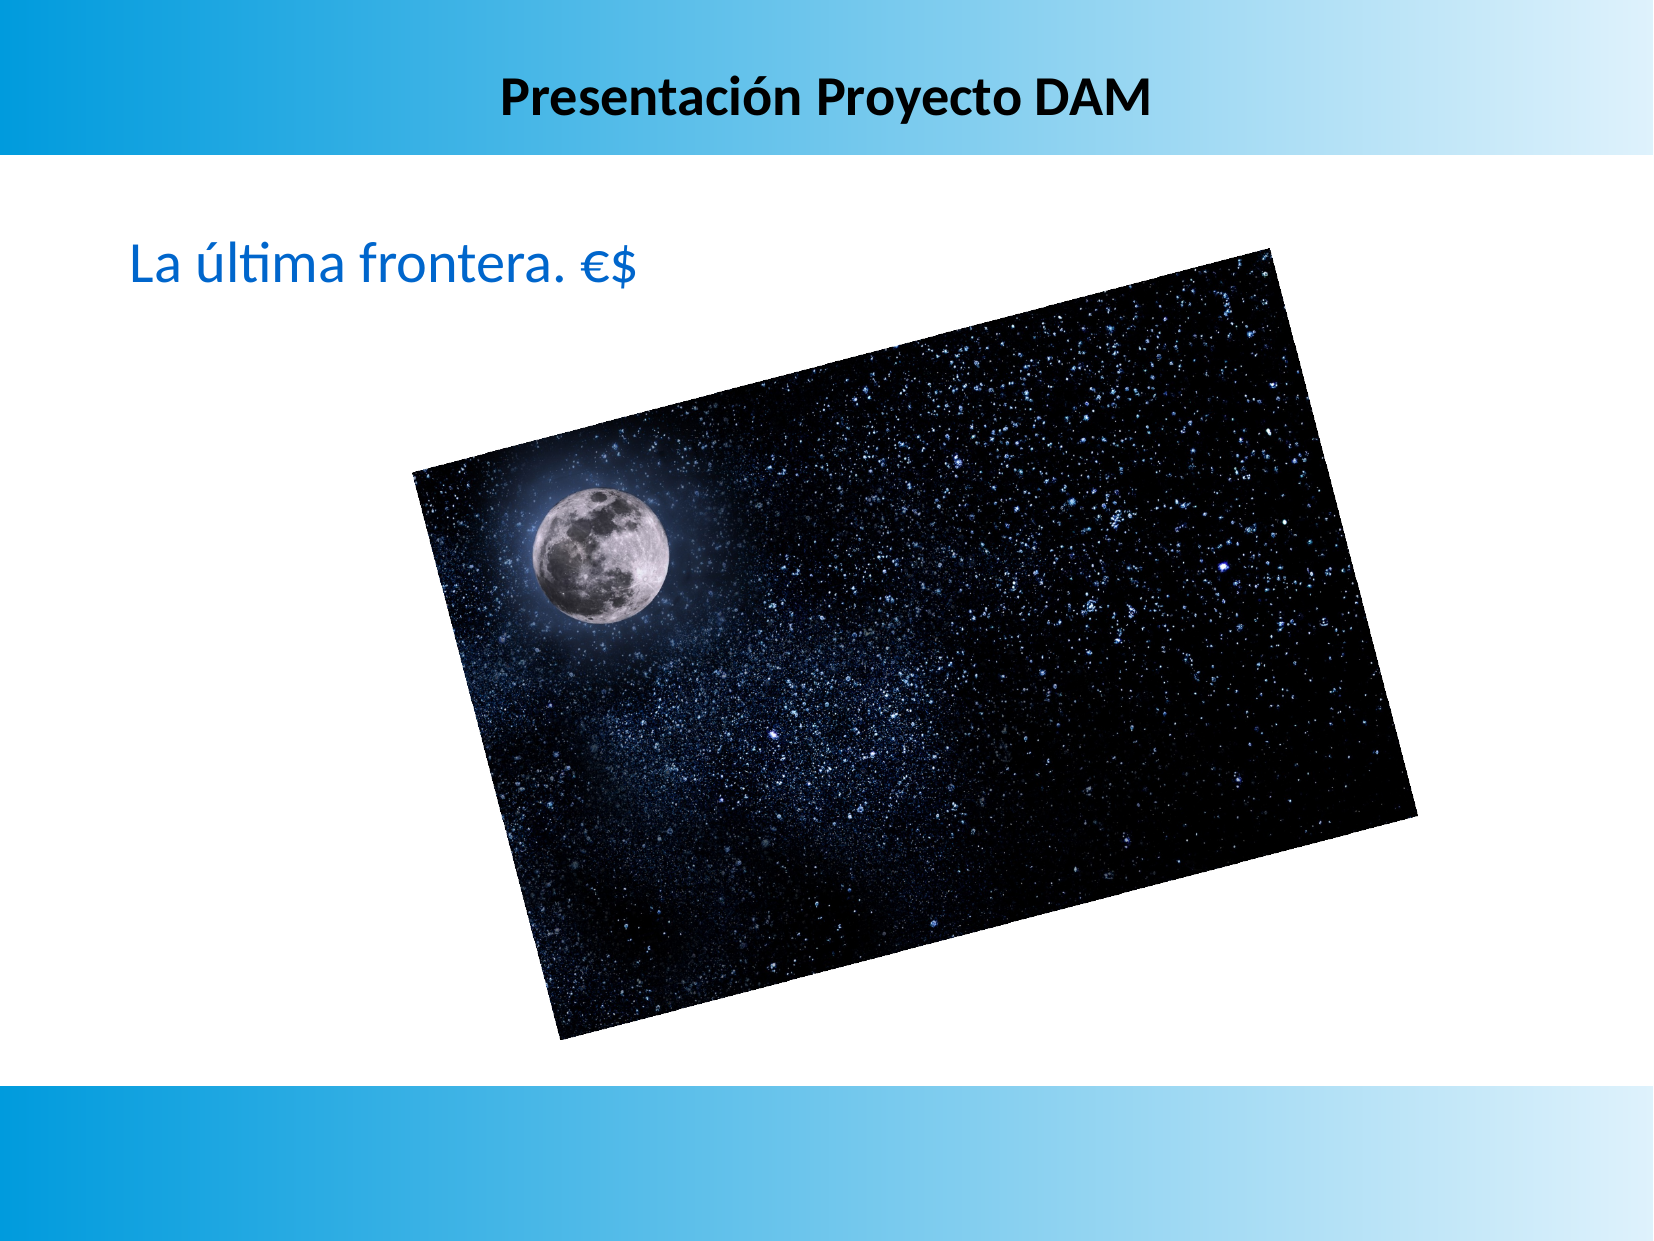

# Presentación Proyecto DAM
La última frontera. €$